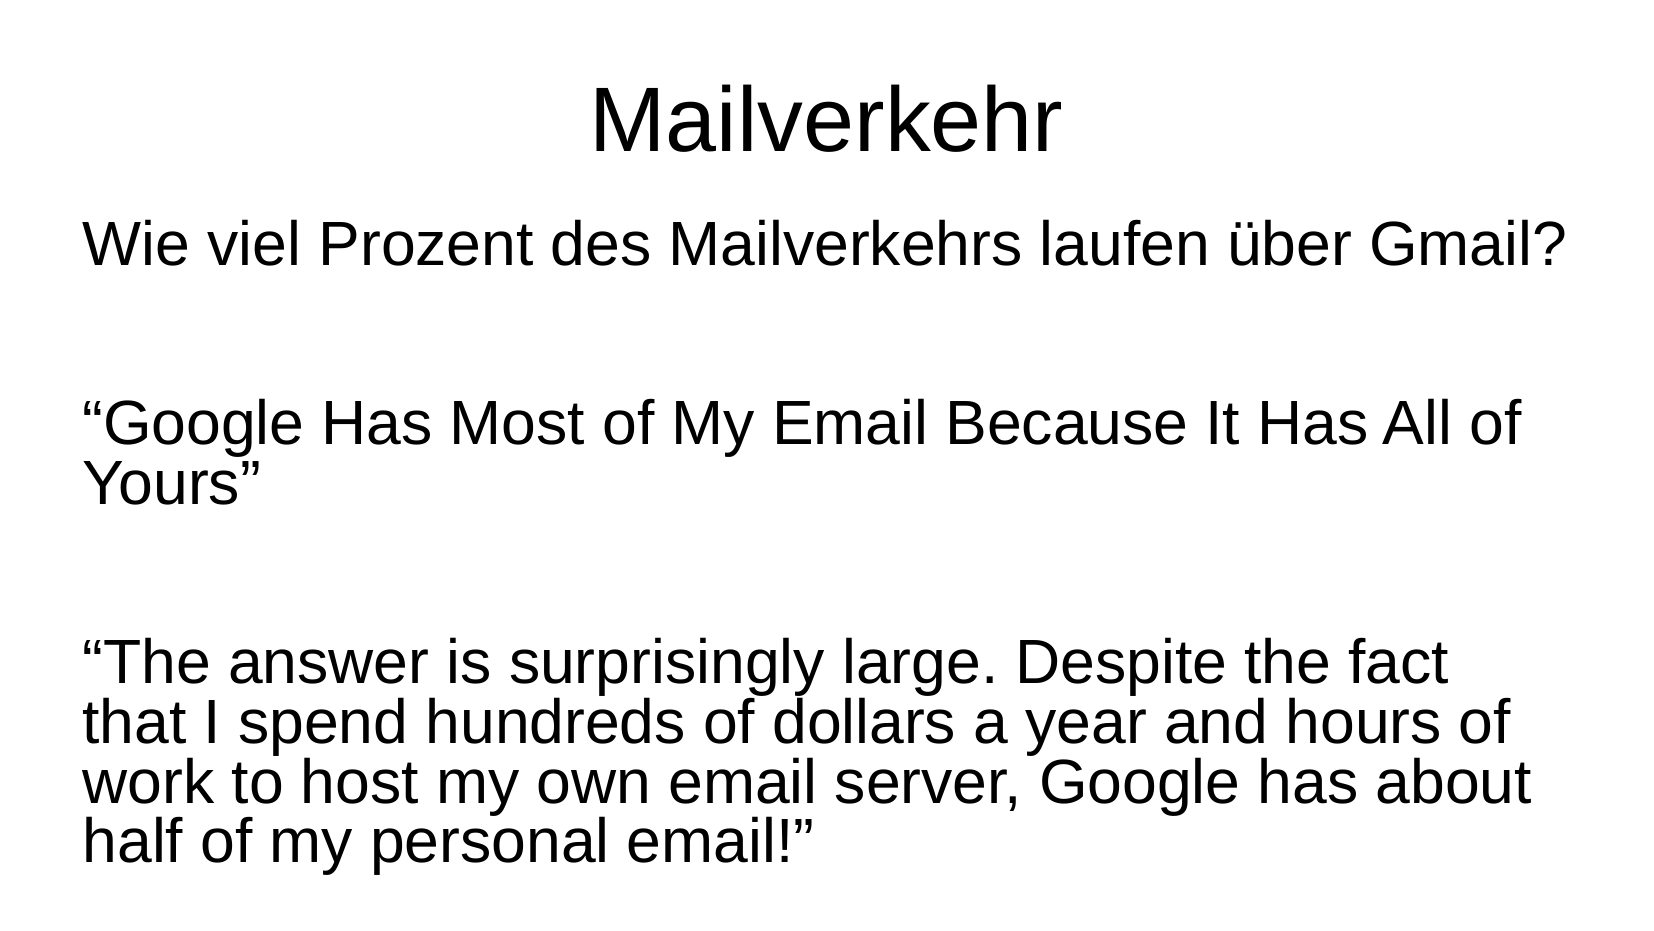

# Mailverkehr
Wie viel Prozent des Mailverkehrs laufen über Gmail?
“Google Has Most of My Email Because It Has All of Yours”
“The answer is surprisingly large. Despite the fact that I spend hundreds of dollars a year and hours of work to host my own email server, Google has about half of my personal email!”